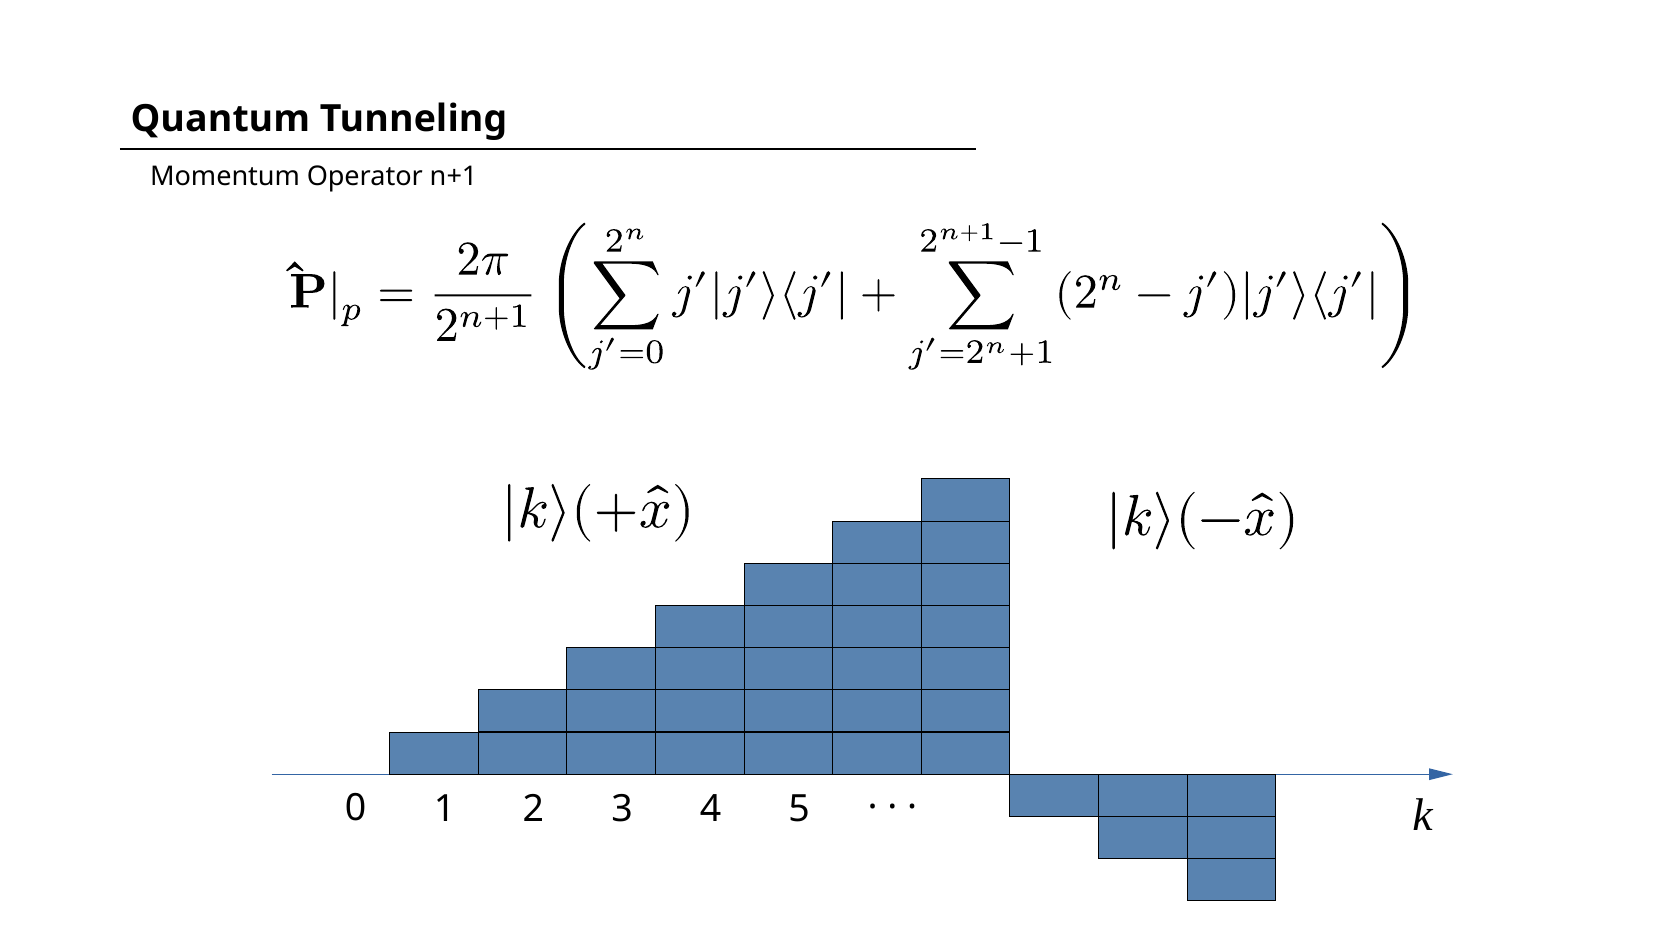

Quantum Tunneling
Momentum Operator n+1
. . .
0
1
2
3
4
5
k